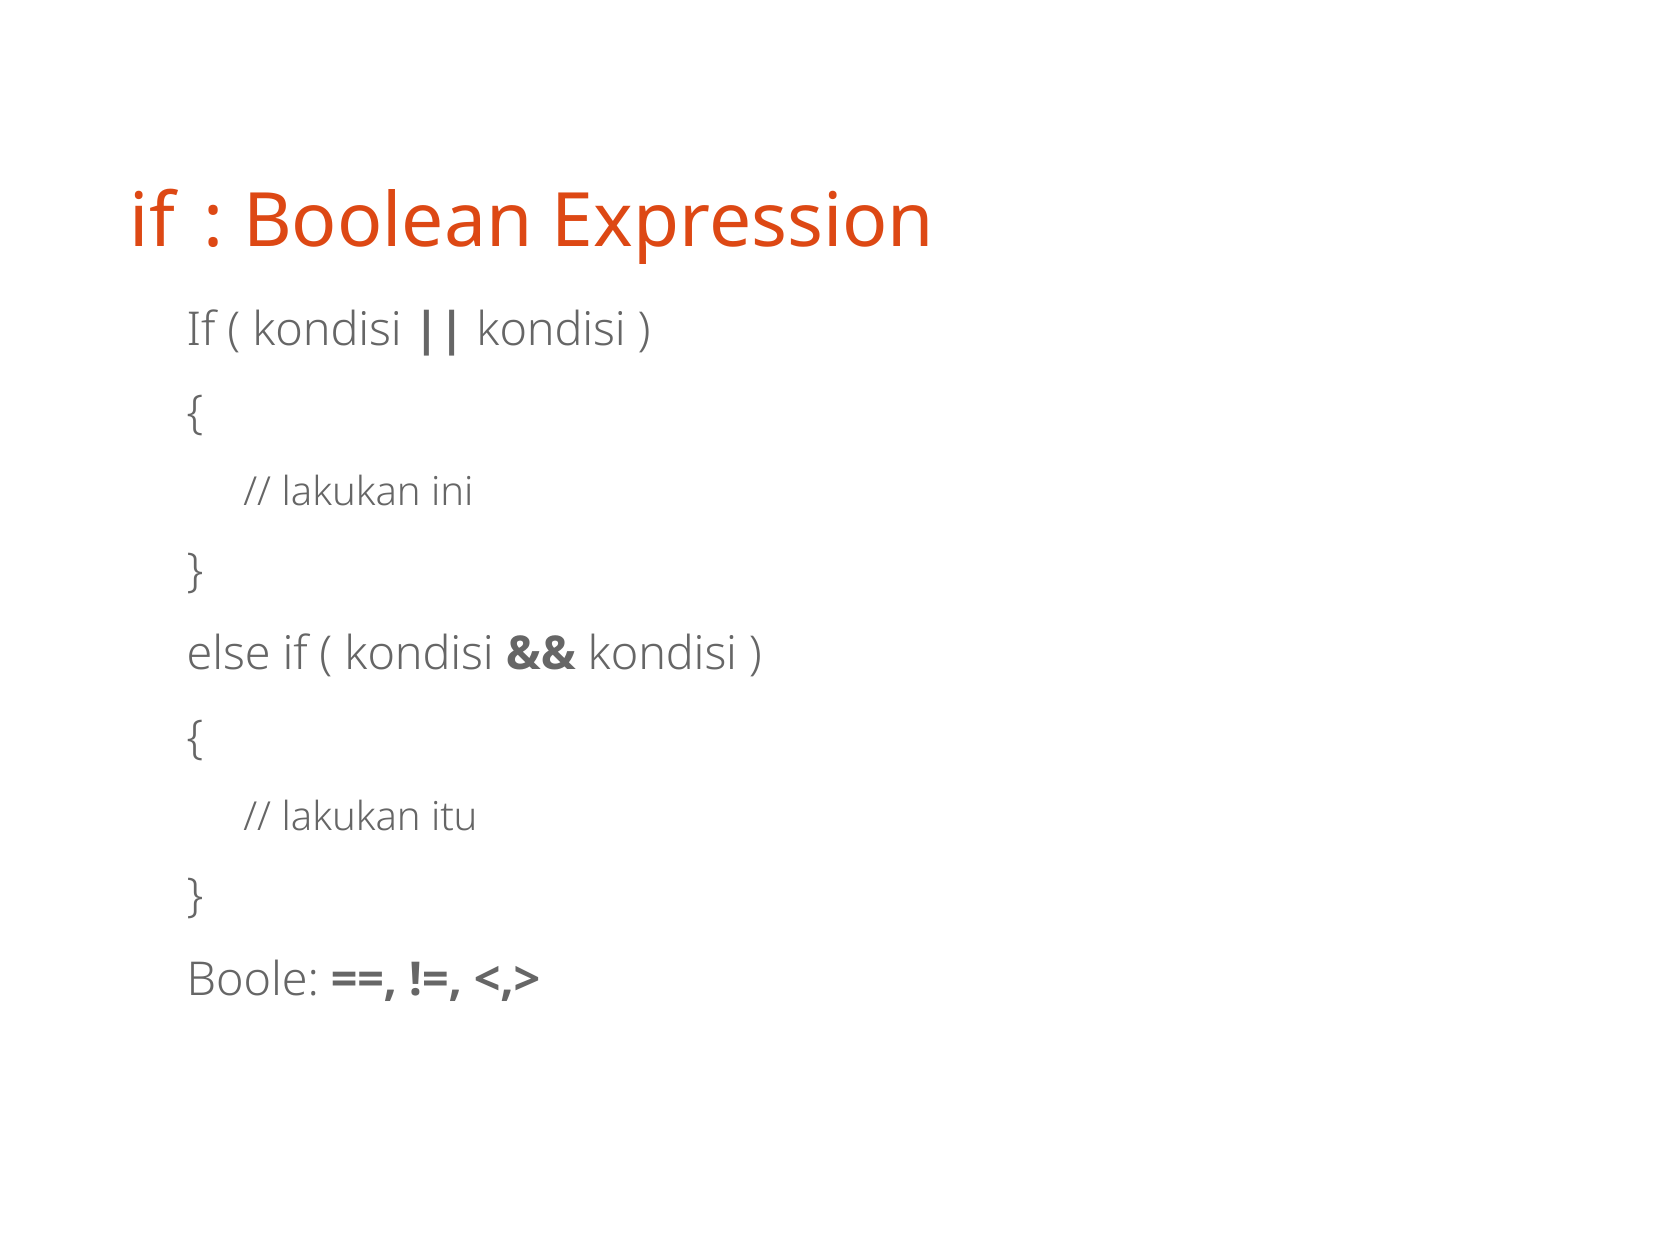

# if	: Boolean Expression
If ( kondisi || kondisi )
{
// lakukan ini
}
else if ( kondisi && kondisi )
{
// lakukan itu
}
Boole: ==, !=, <,>